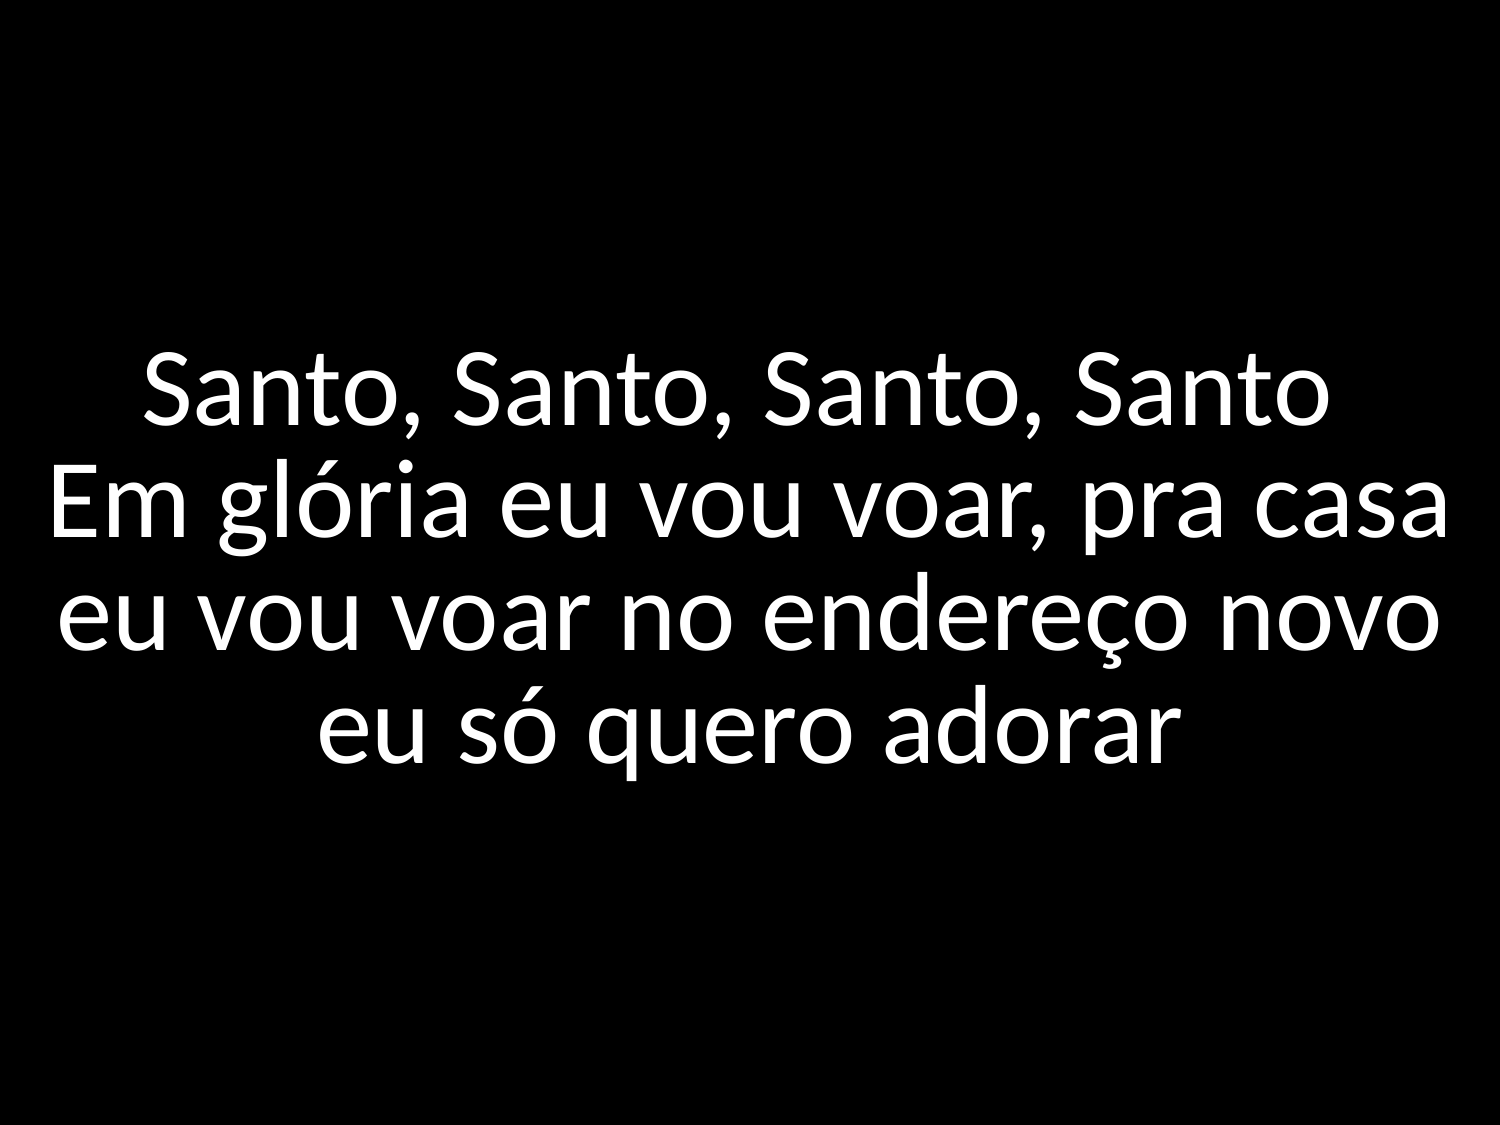

# Santo, Santo, Santo, Santo Em glória eu vou voar, pra casa eu vou voar no endereço novo eu só quero adorar